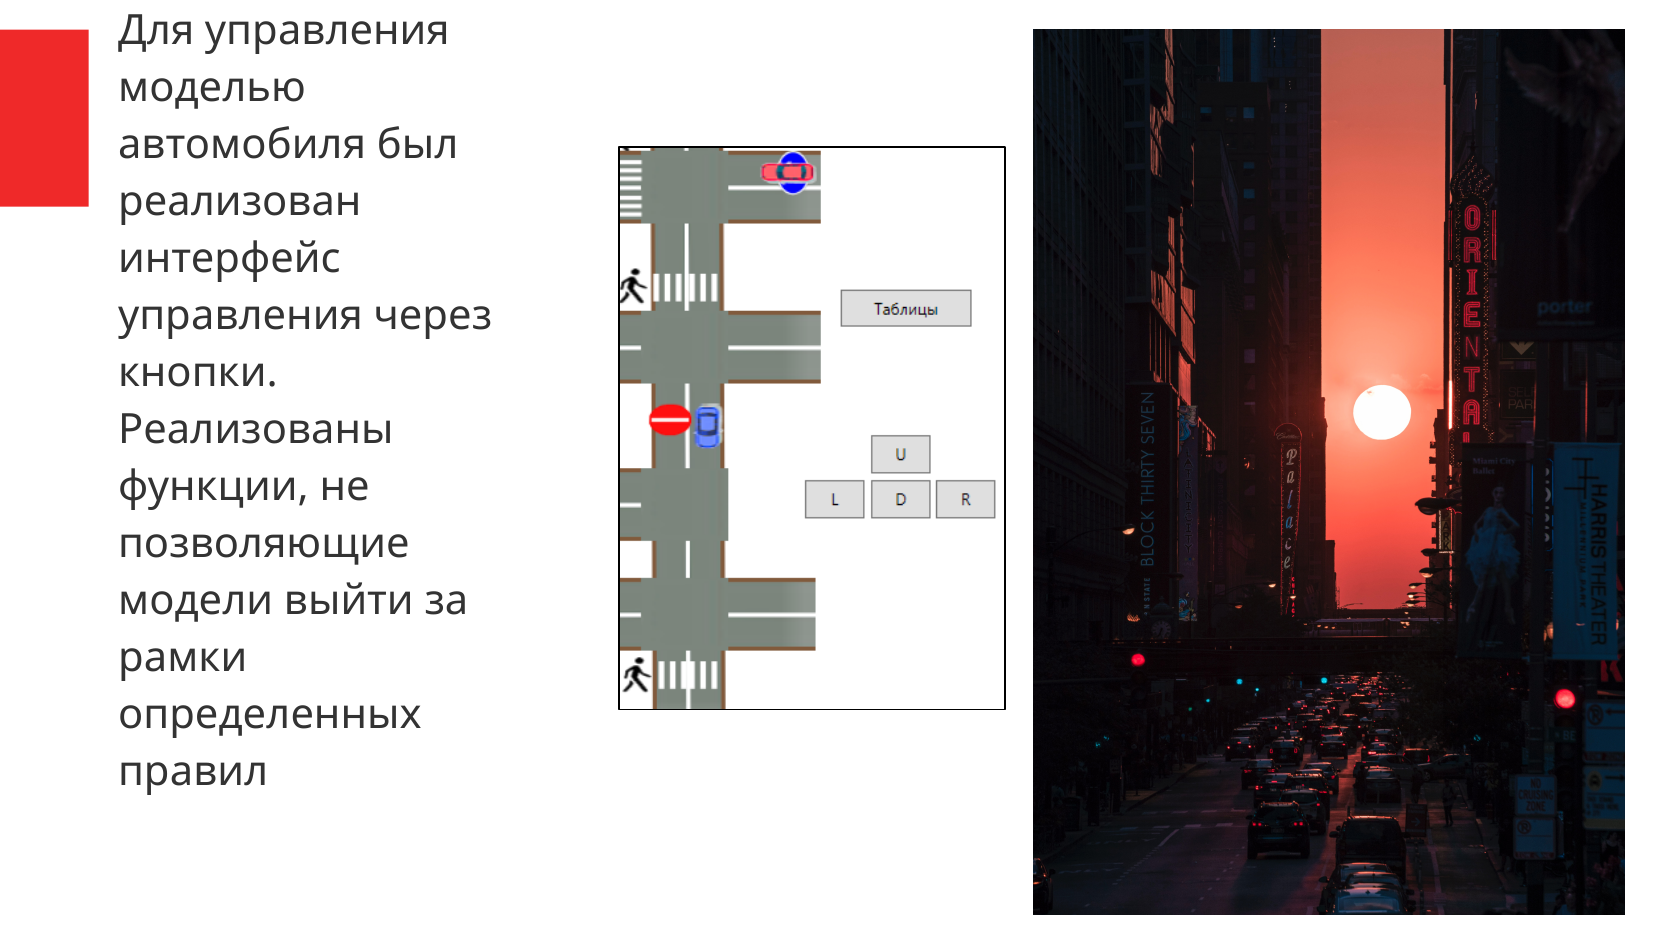

# Для управления моделью автомобиля был реализован интерфейс управления через кнопки. Реализованы функции, не позволяющие модели выйти за рамки определенных правил
7